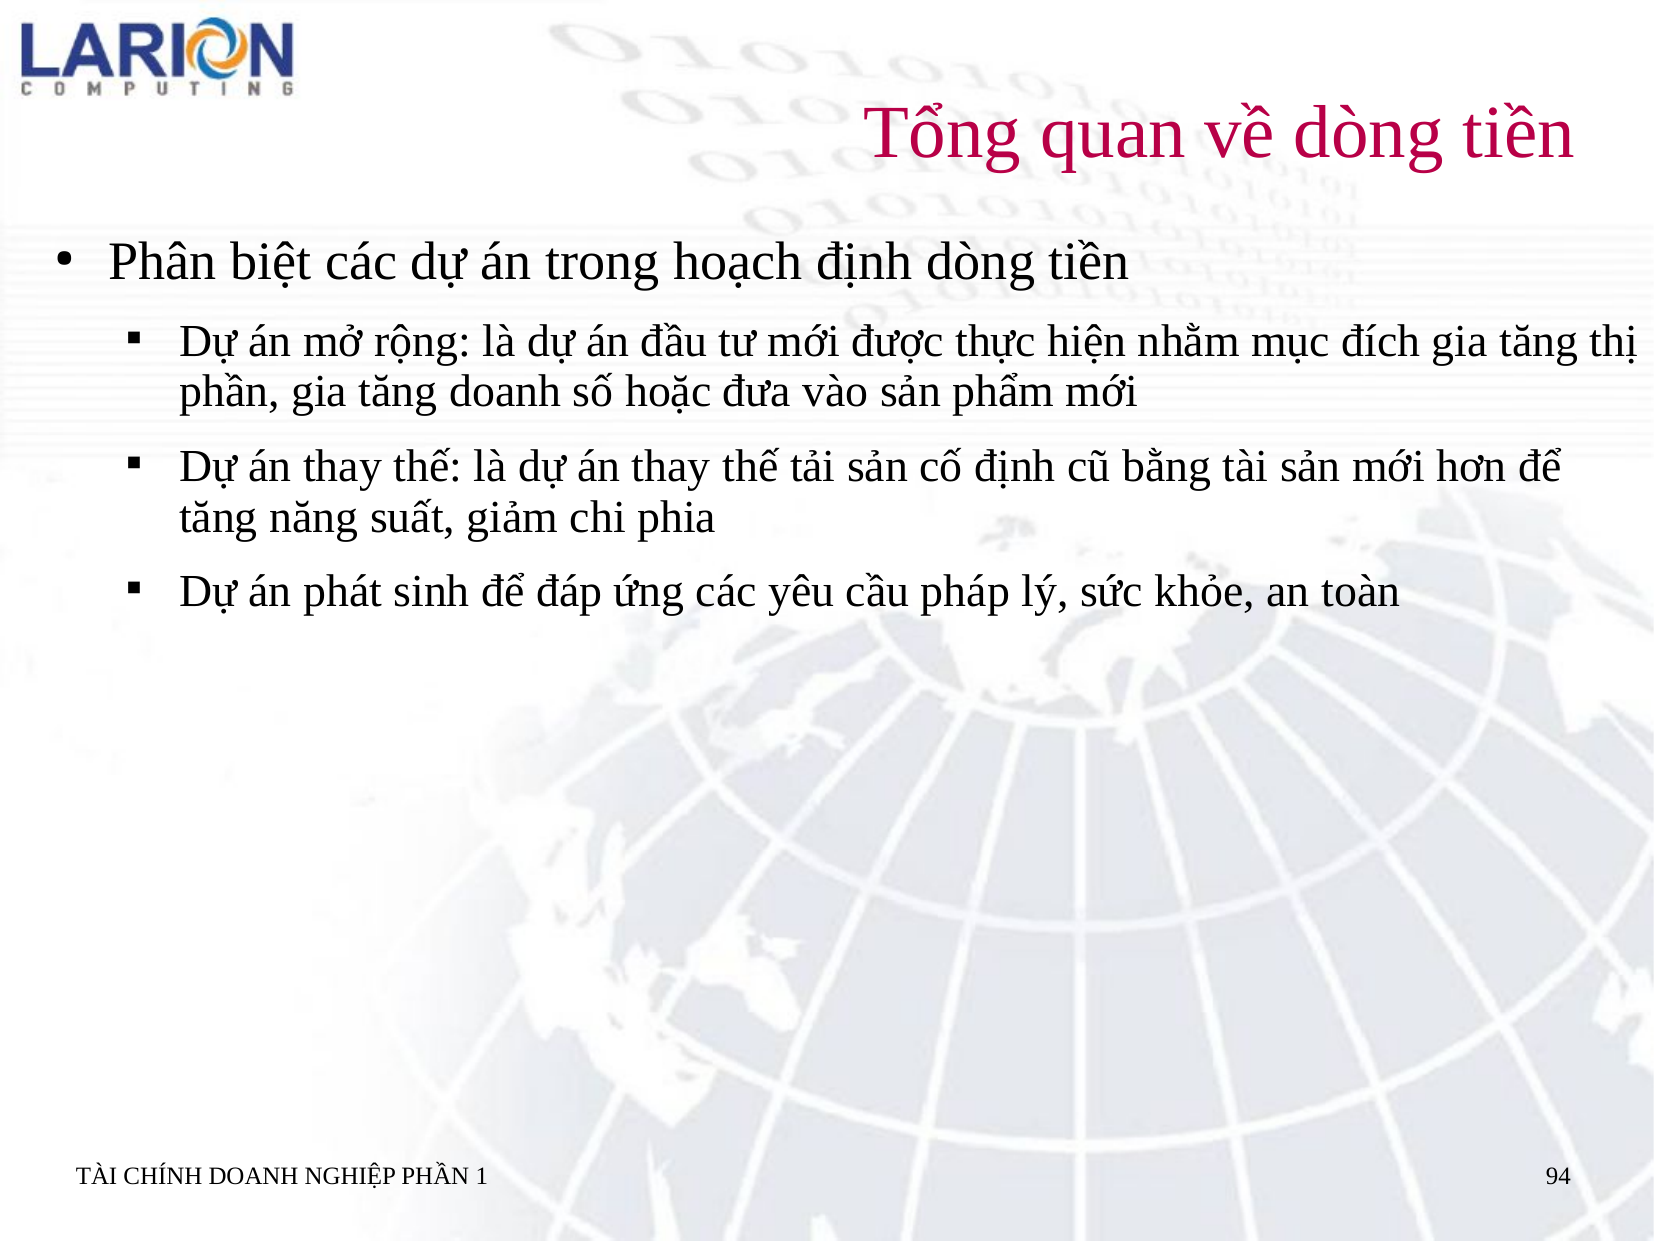

# Tổng quan về dòng tiền
Phân biệt các dự án trong hoạch định dòng tiền
Dự án mở rộng: là dự án đầu tư mới được thực hiện nhằm mục đích gia tăng thị phần, gia tăng doanh số hoặc đưa vào sản phẩm mới
Dự án thay thế: là dự án thay thế tải sản cố định cũ bằng tài sản mới hơn để tăng năng suất, giảm chi phia
Dự án phát sinh để đáp ứng các yêu cầu pháp lý, sức khỏe, an toàn
TÀI CHÍNH DOANH NGHIỆP PHẦN 1
94